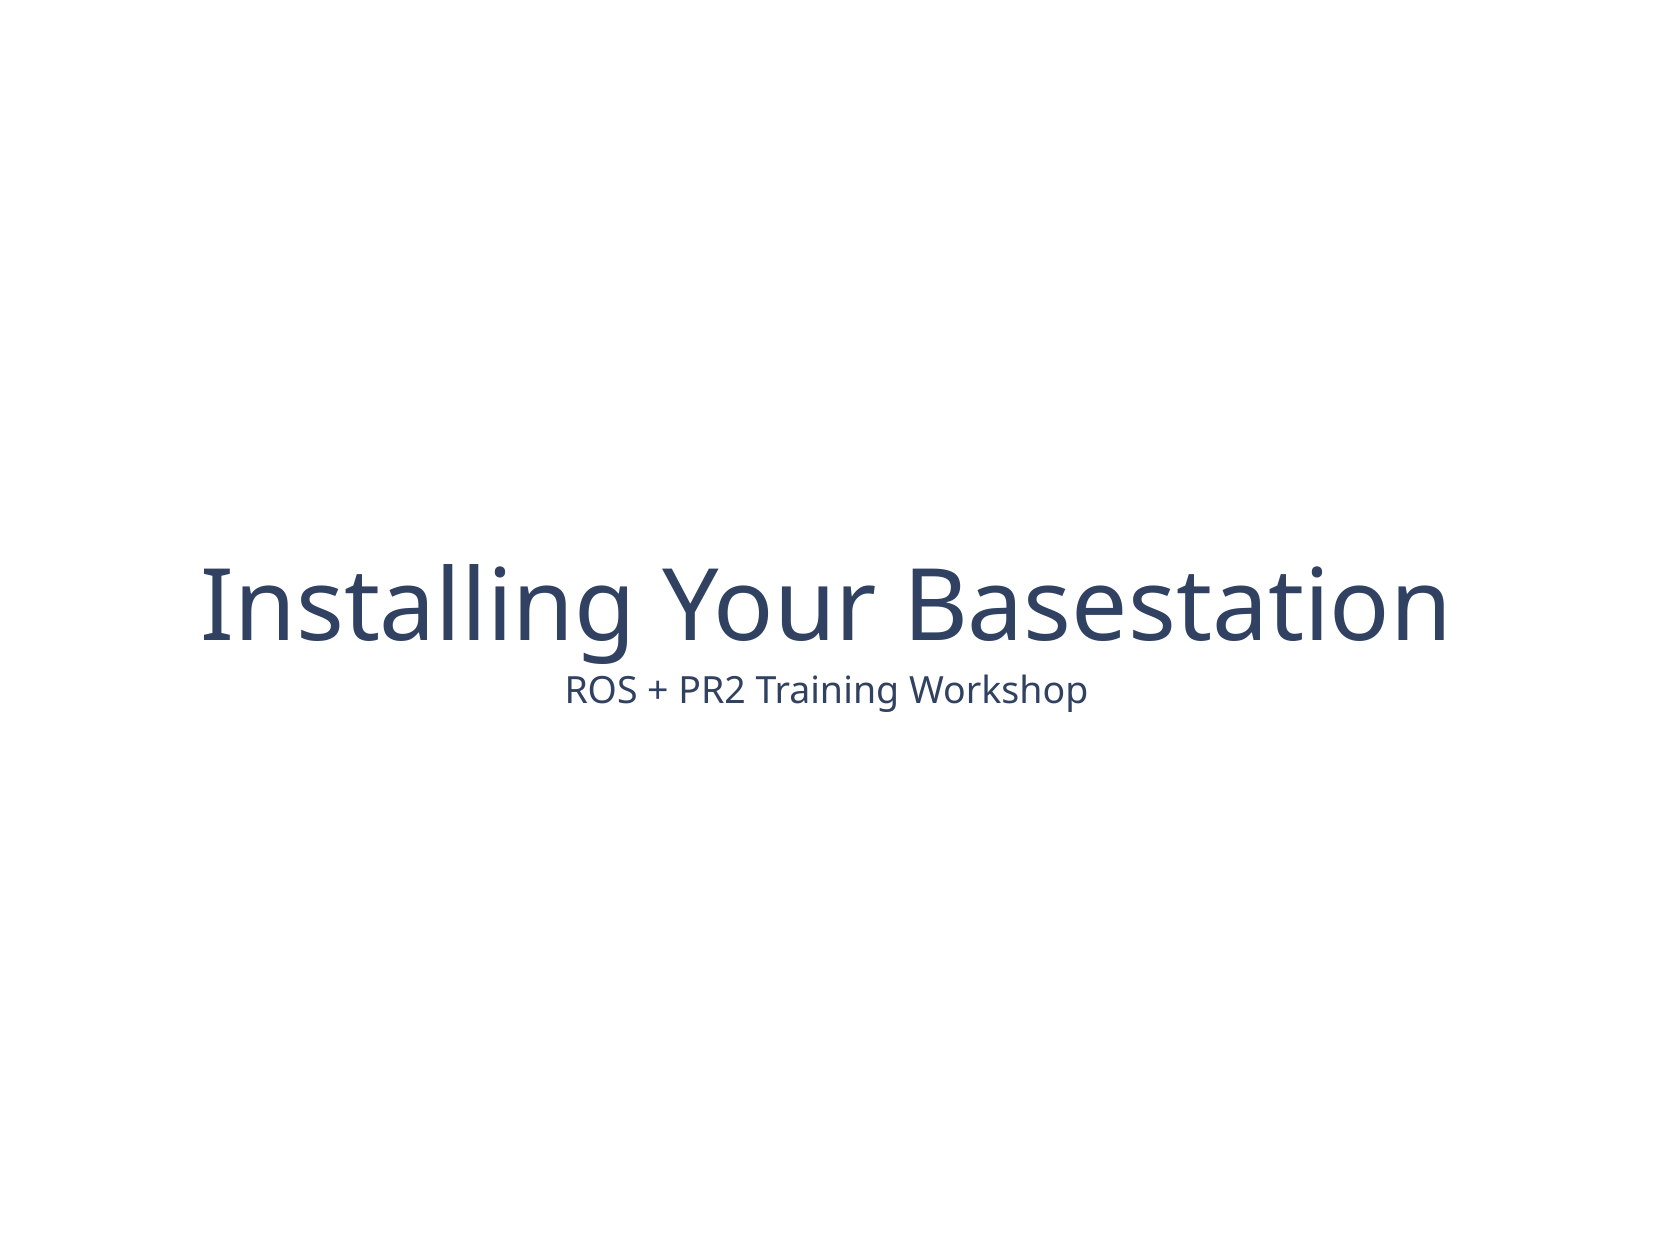

Installing Your Basestation
ROS + PR2 Training Workshop